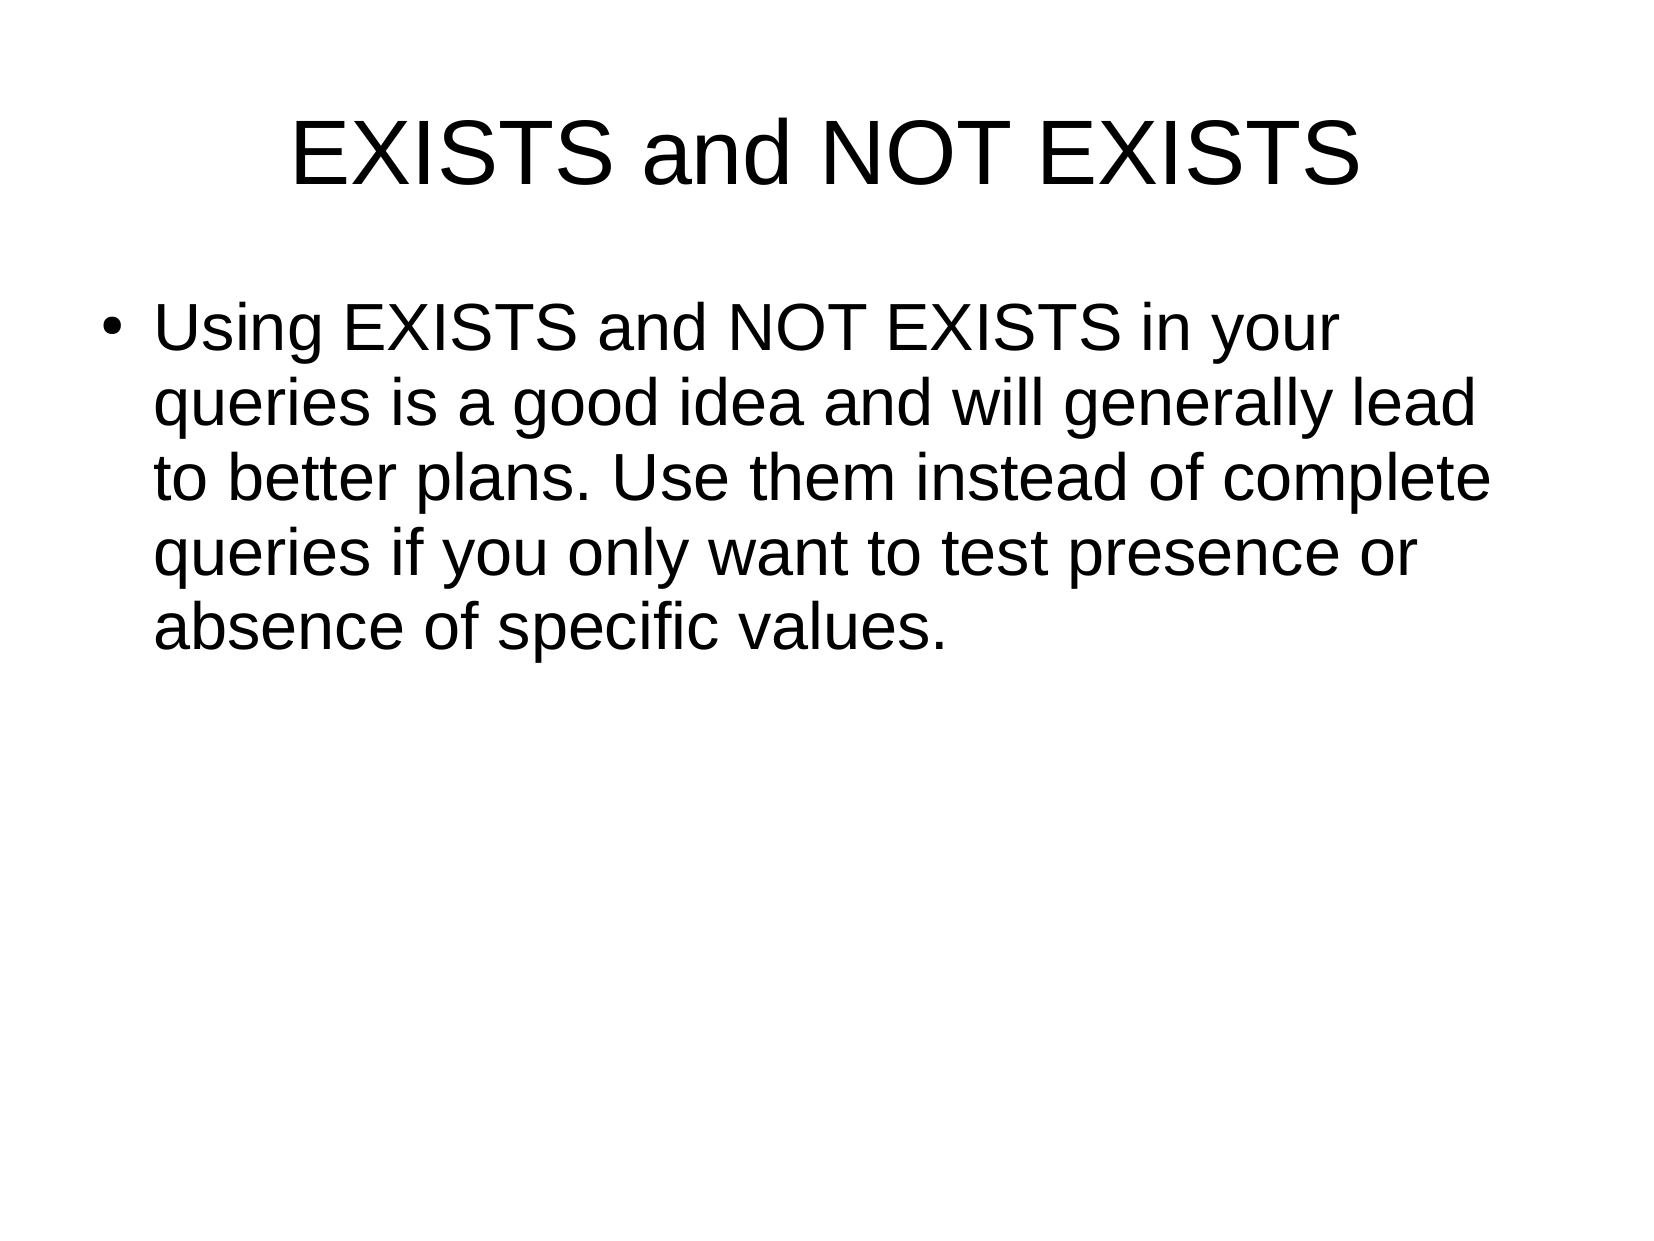

# EXISTS and NOT EXISTS
Using EXISTS and NOT EXISTS in your queries is a good idea and will generally lead to better plans. Use them instead of complete queries if you only want to test presence or absence of specific values.